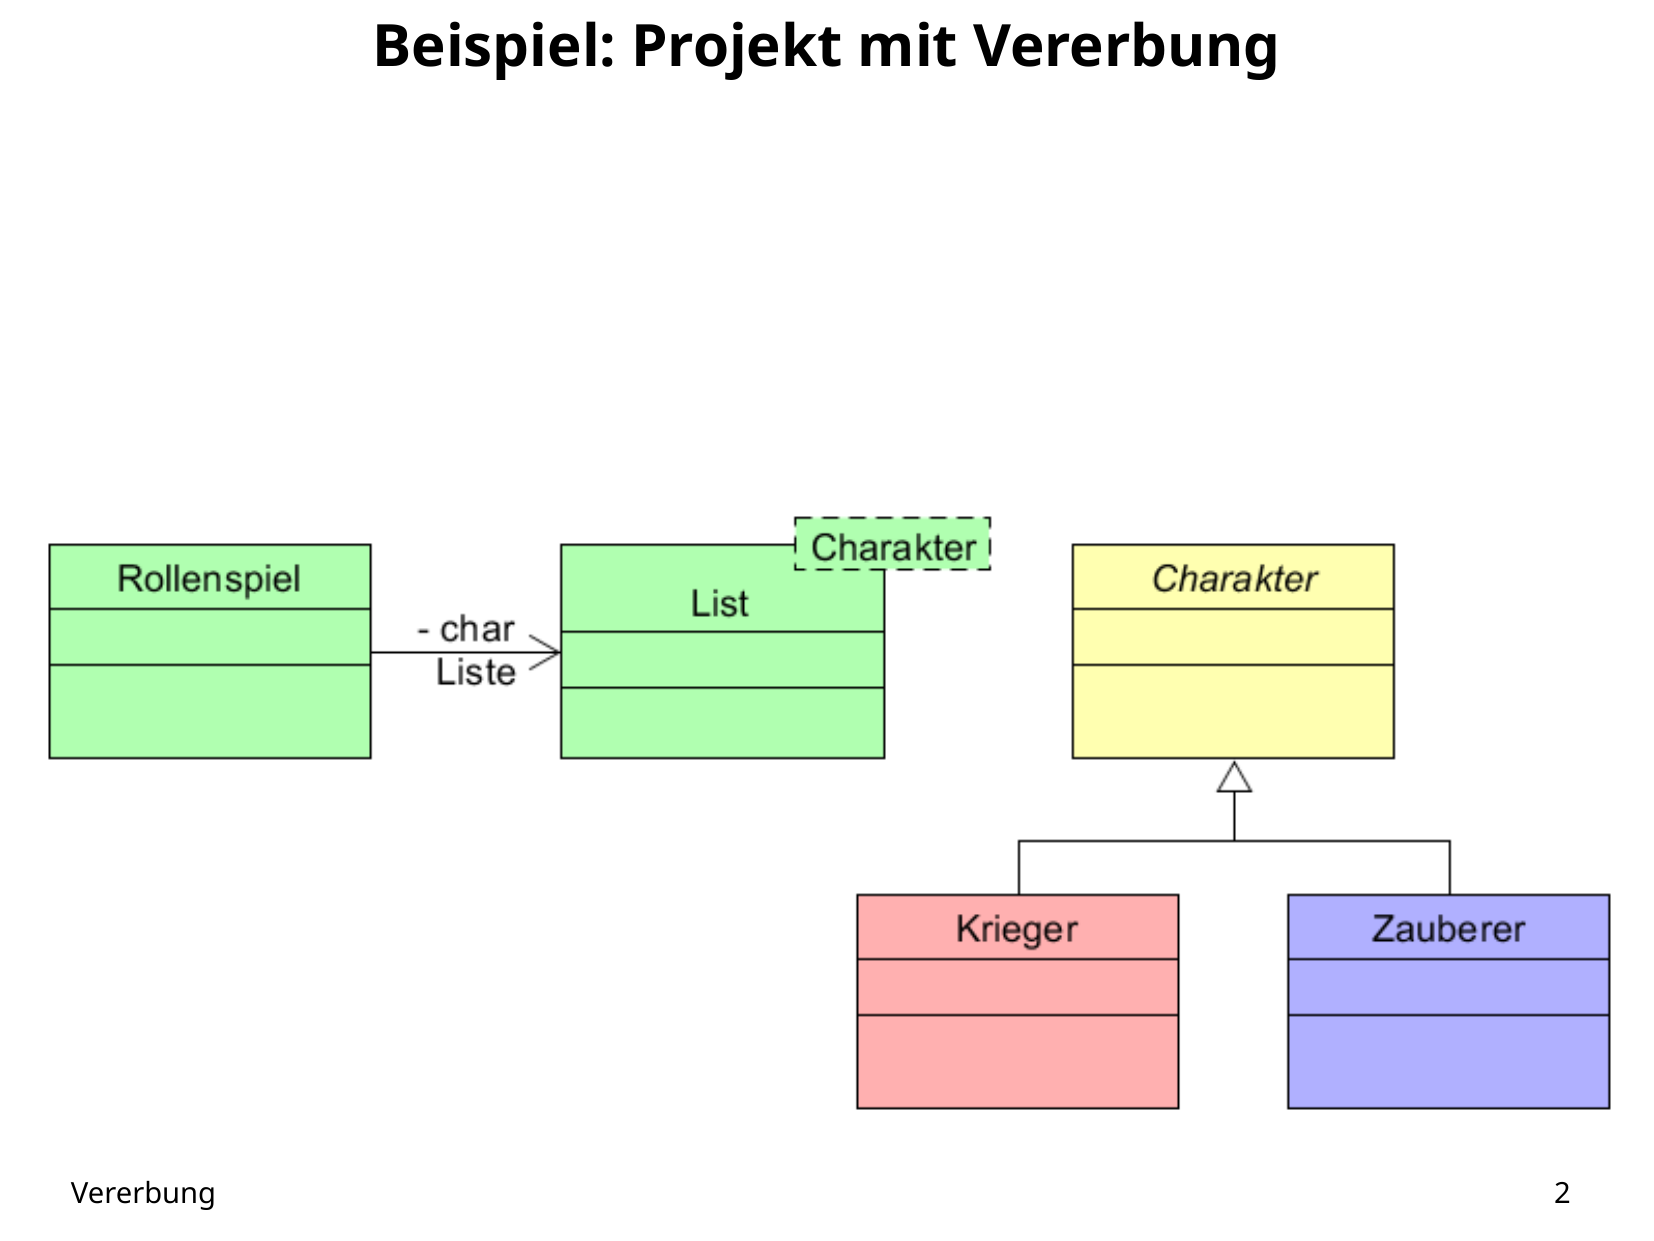

# Beispiel: Projekt mit Vererbung
Vererbung
2